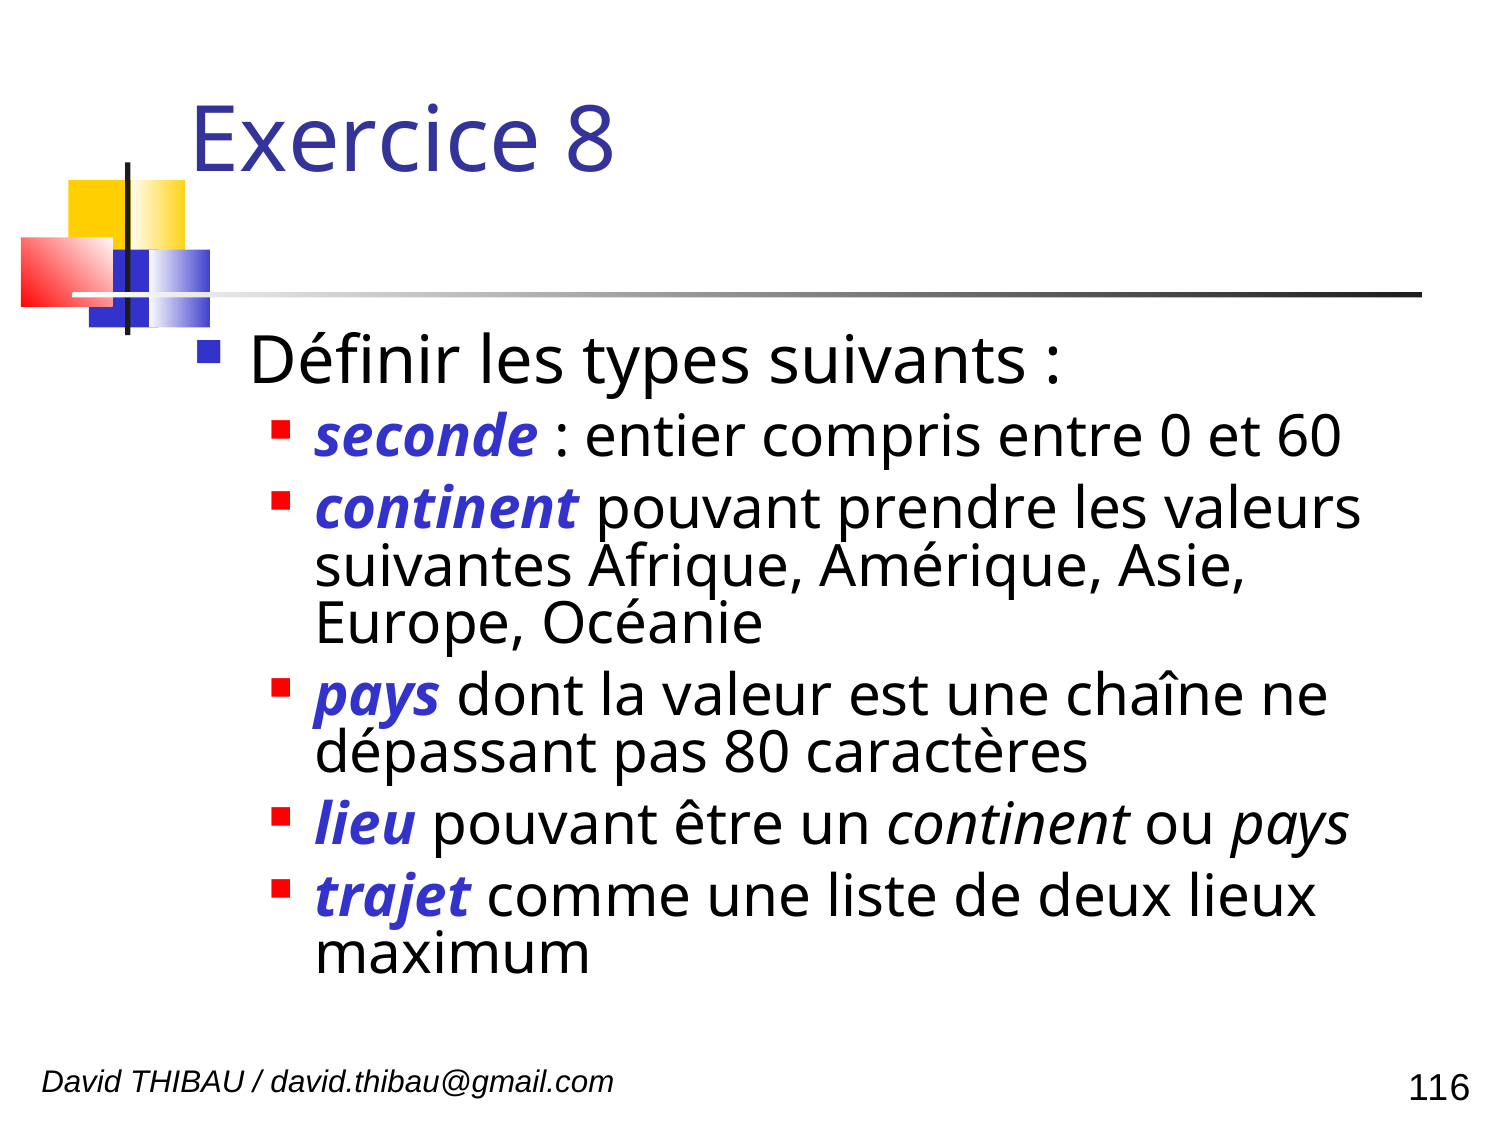

# Exercice 8
Définir les types suivants :
seconde : entier compris entre 0 et 60
continent pouvant prendre les valeurs suivantes Afrique, Amérique, Asie, Europe, Océanie
pays dont la valeur est une chaîne ne dépassant pas 80 caractères
lieu pouvant être un continent ou pays
trajet comme une liste de deux lieux maximum